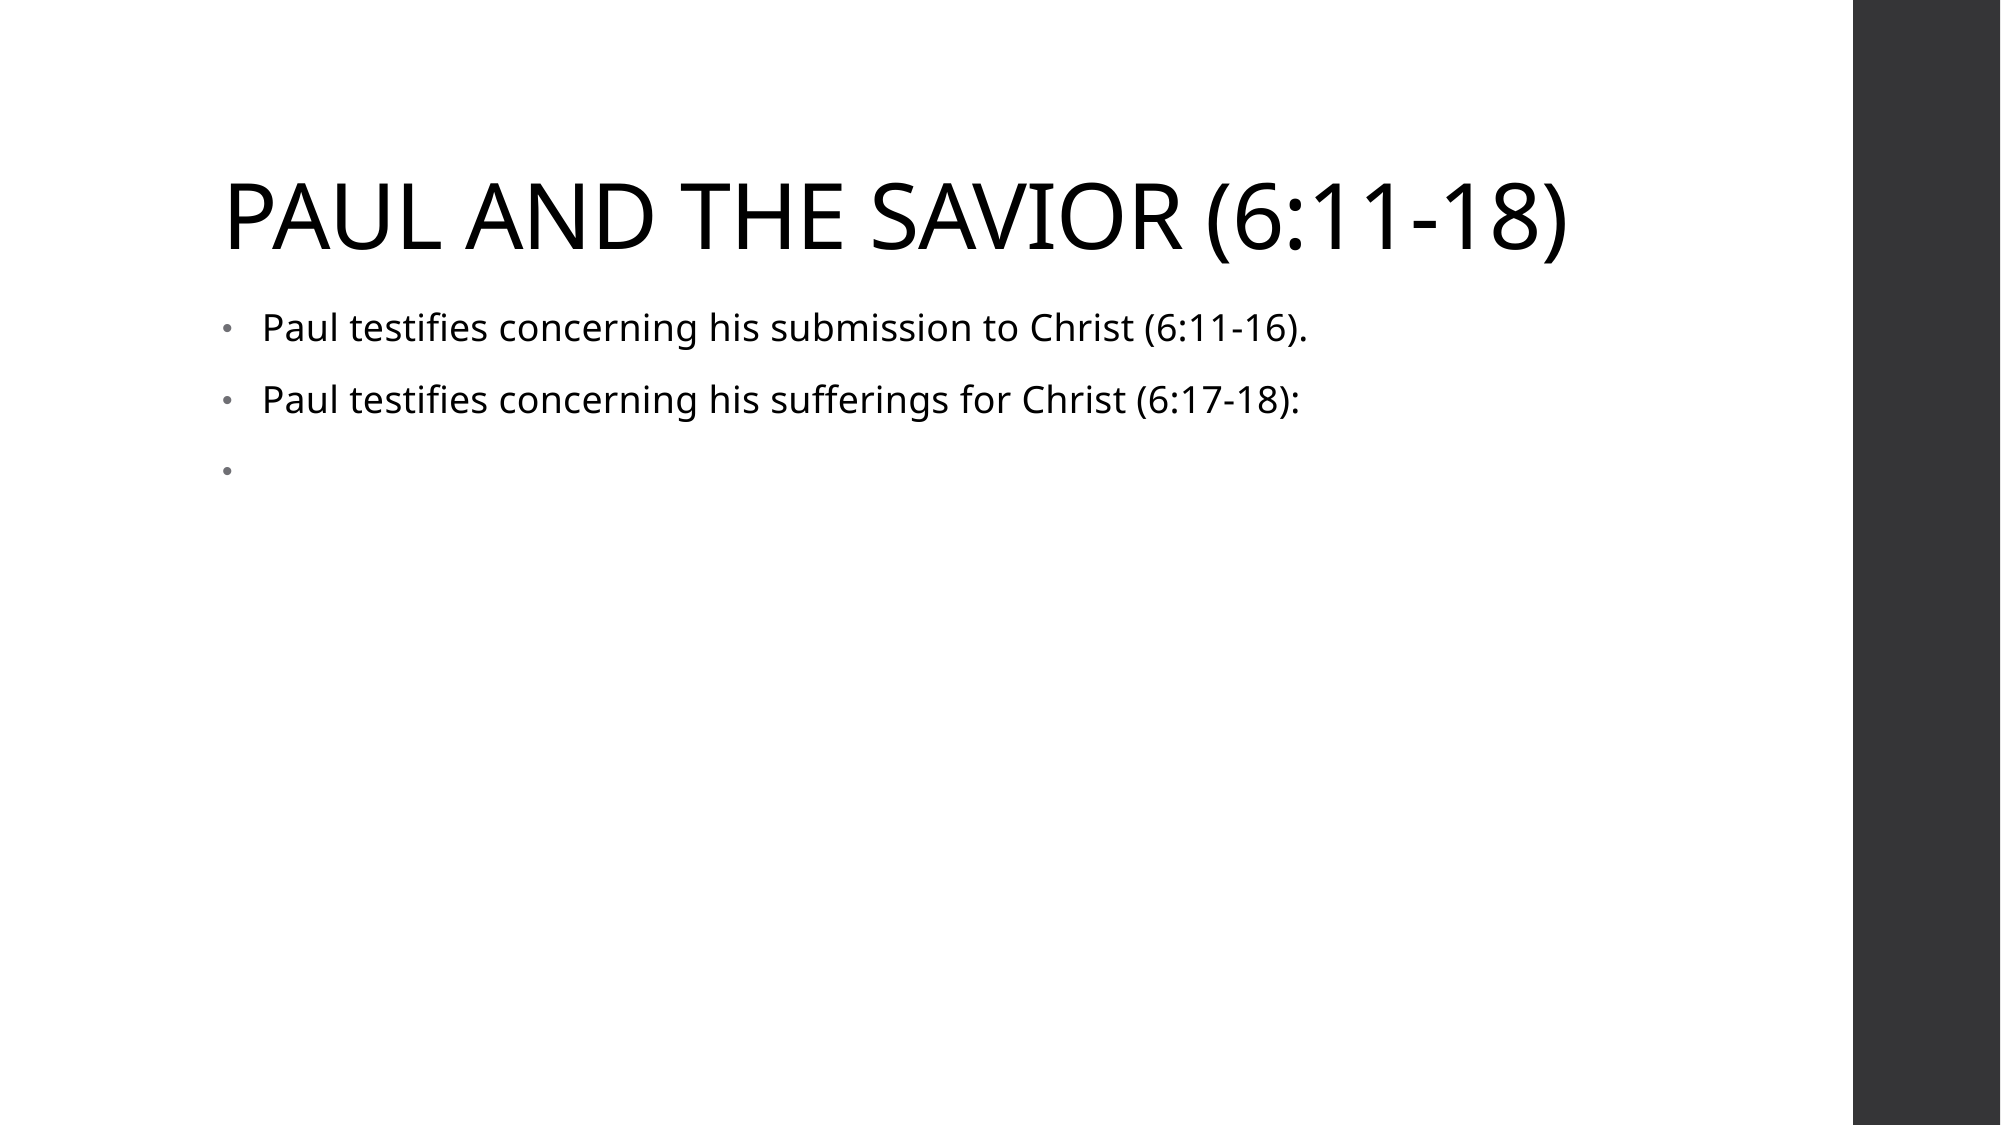

# PAUL AND THE SAVIOR (6:11-18)
 Paul testifies concerning his submission to Christ (6:11-16).
 Paul testifies concerning his sufferings for Christ (6:17-18):